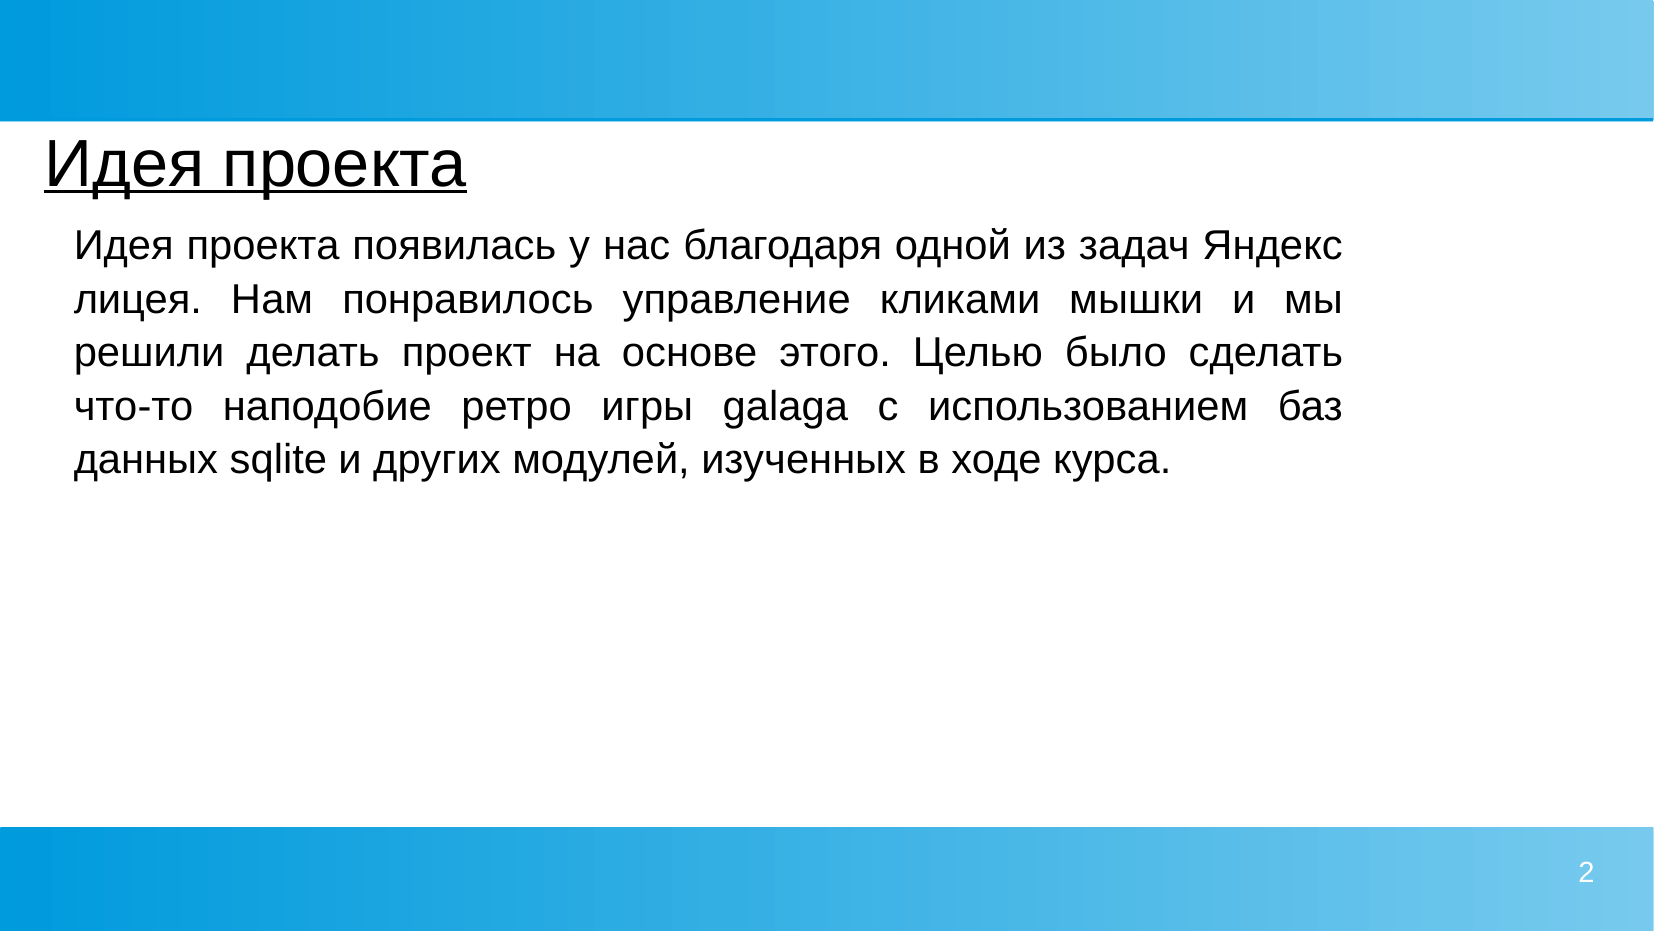

Идея проекта
Идея проекта появилась у нас благодаря одной из задач Яндекс лицея. Нам понравилось управление кликами мышки и мы решили делать проект на основе этого. Целью было сделать что-то наподобие ретро игры galaga с использованием баз данных sqlite и других модулей, изученных в ходе курса.
2